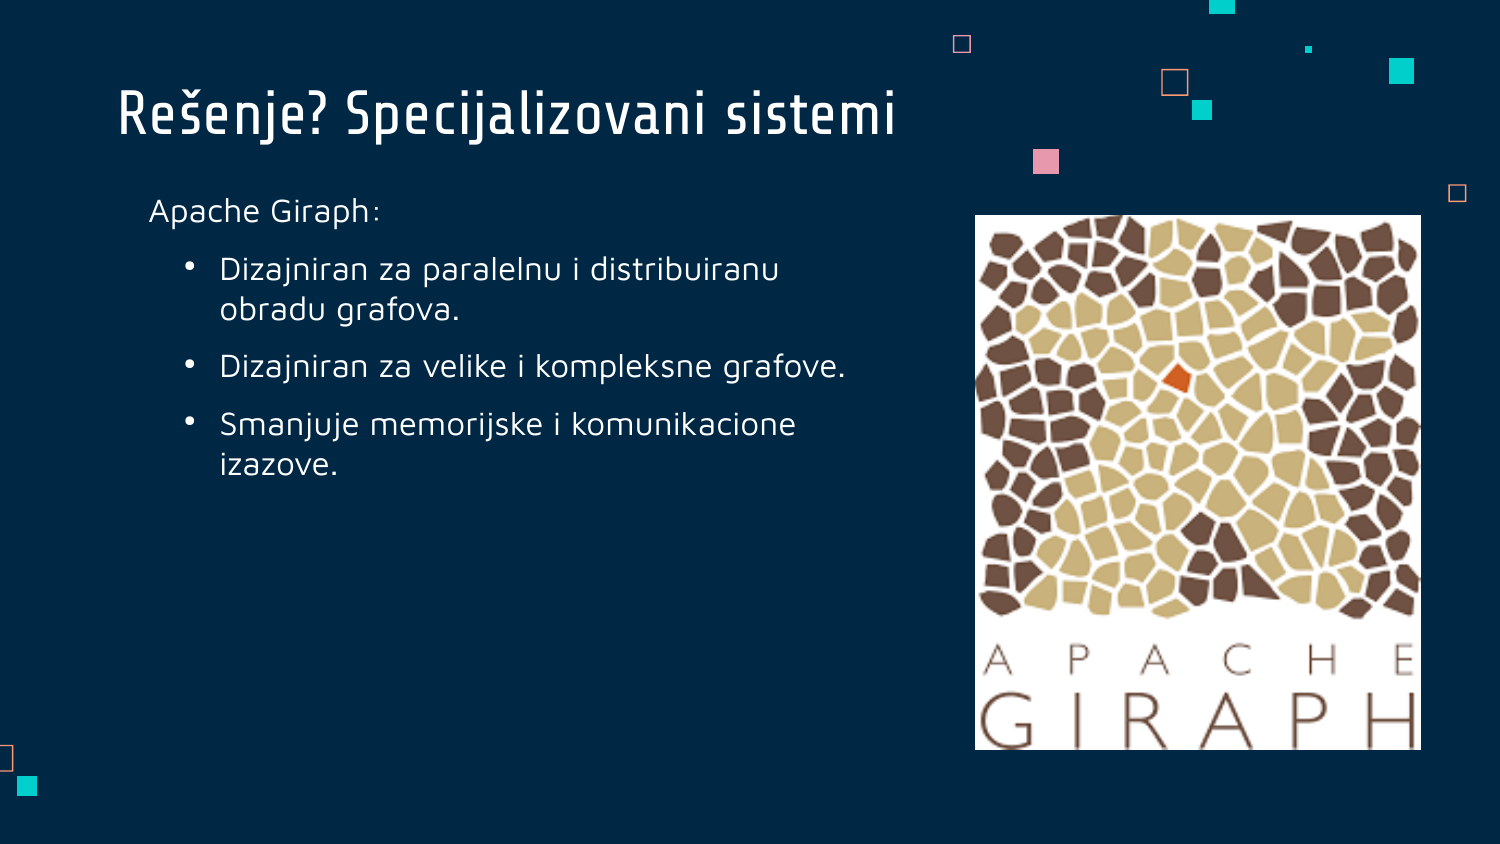

Rešenje? Specijalizovani sistemi
# Apache Giraph:
Dizajniran za paralelnu i distribuiranu obradu grafova.
Dizajniran za velike i kompleksne grafove.
Smanjuje memorijske i komunikacione izazove.